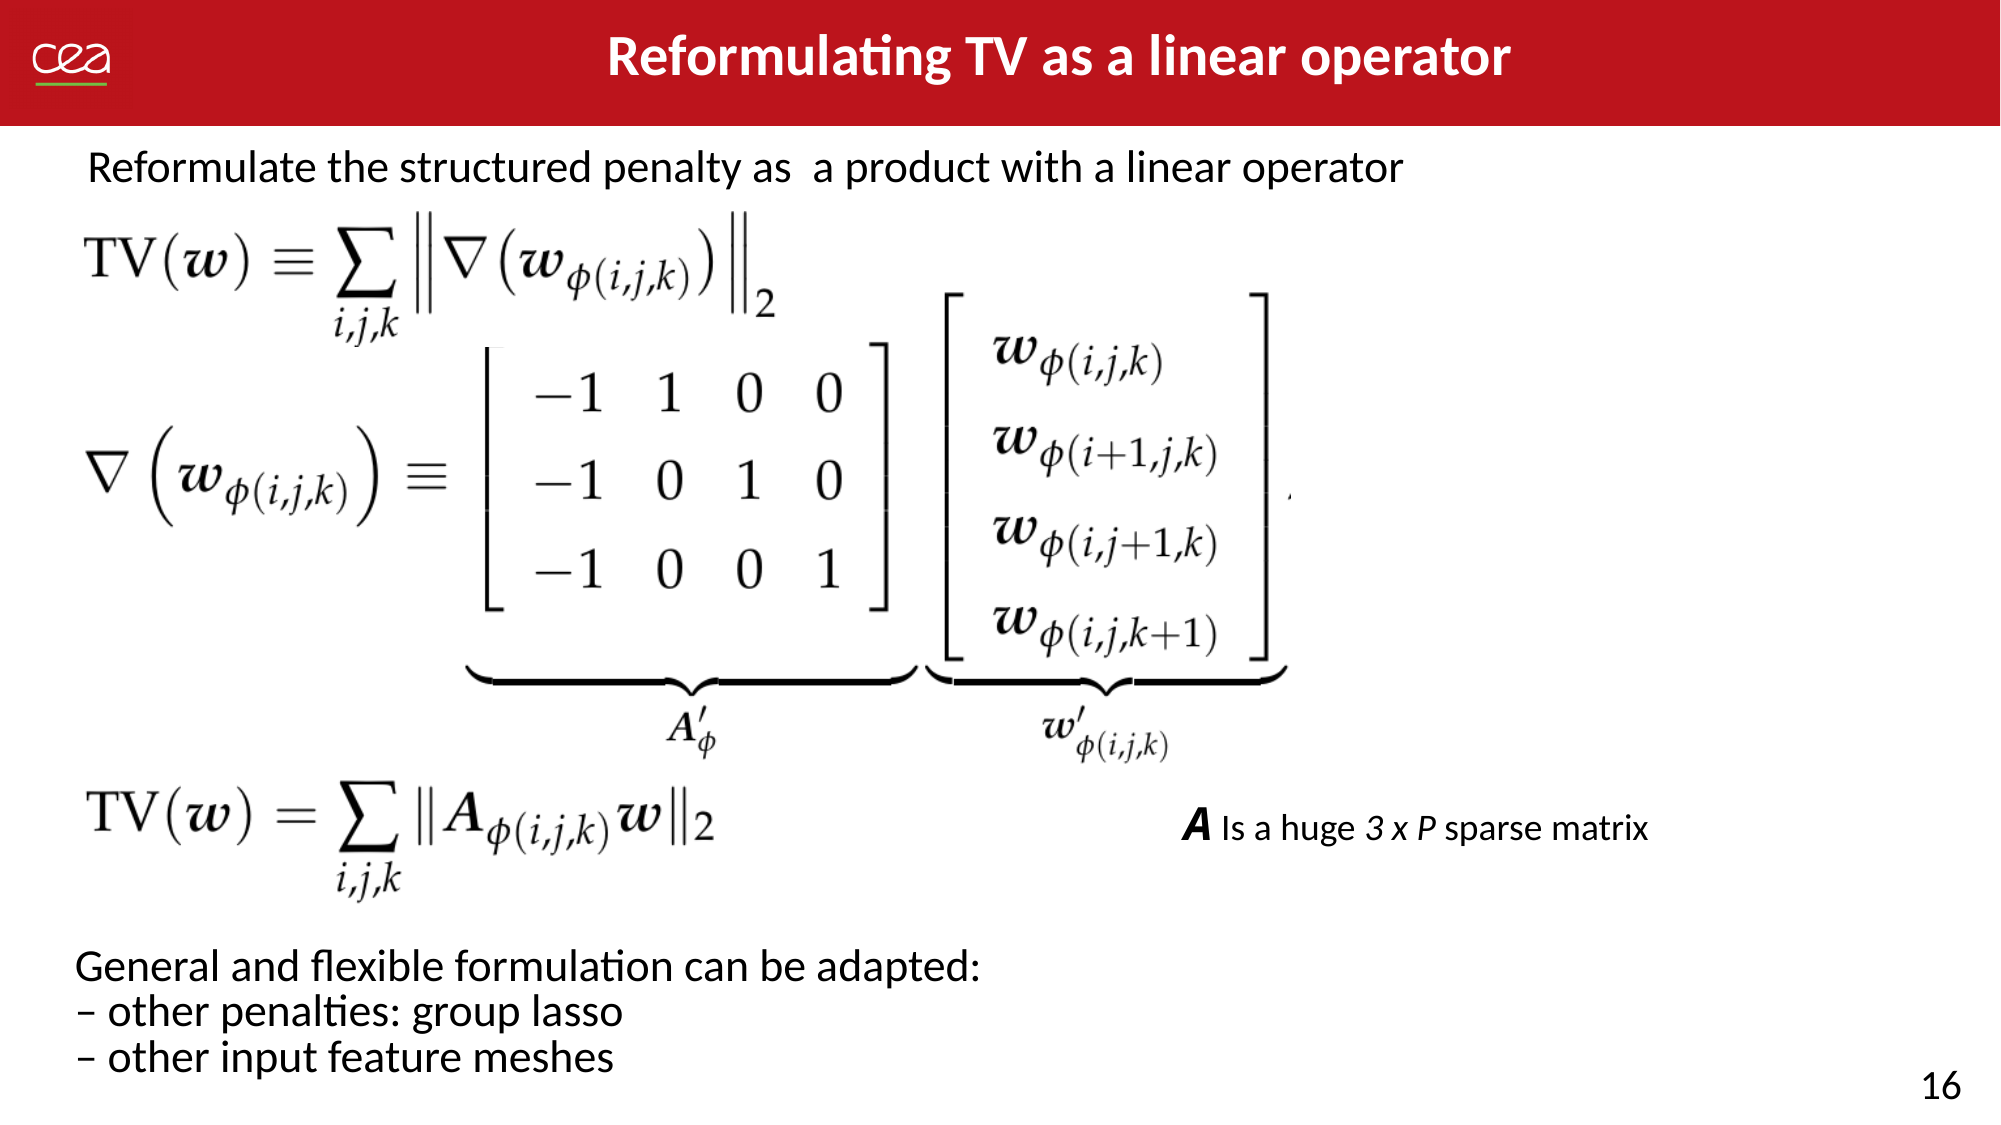

# Reformulating TV as a linear operator
Reformulate the structured penalty as a product with a linear operator
A Is a huge 3 x P sparse matrix
General and flexible formulation can be adapted:
– other penalties: group lasso
– other input feature meshes